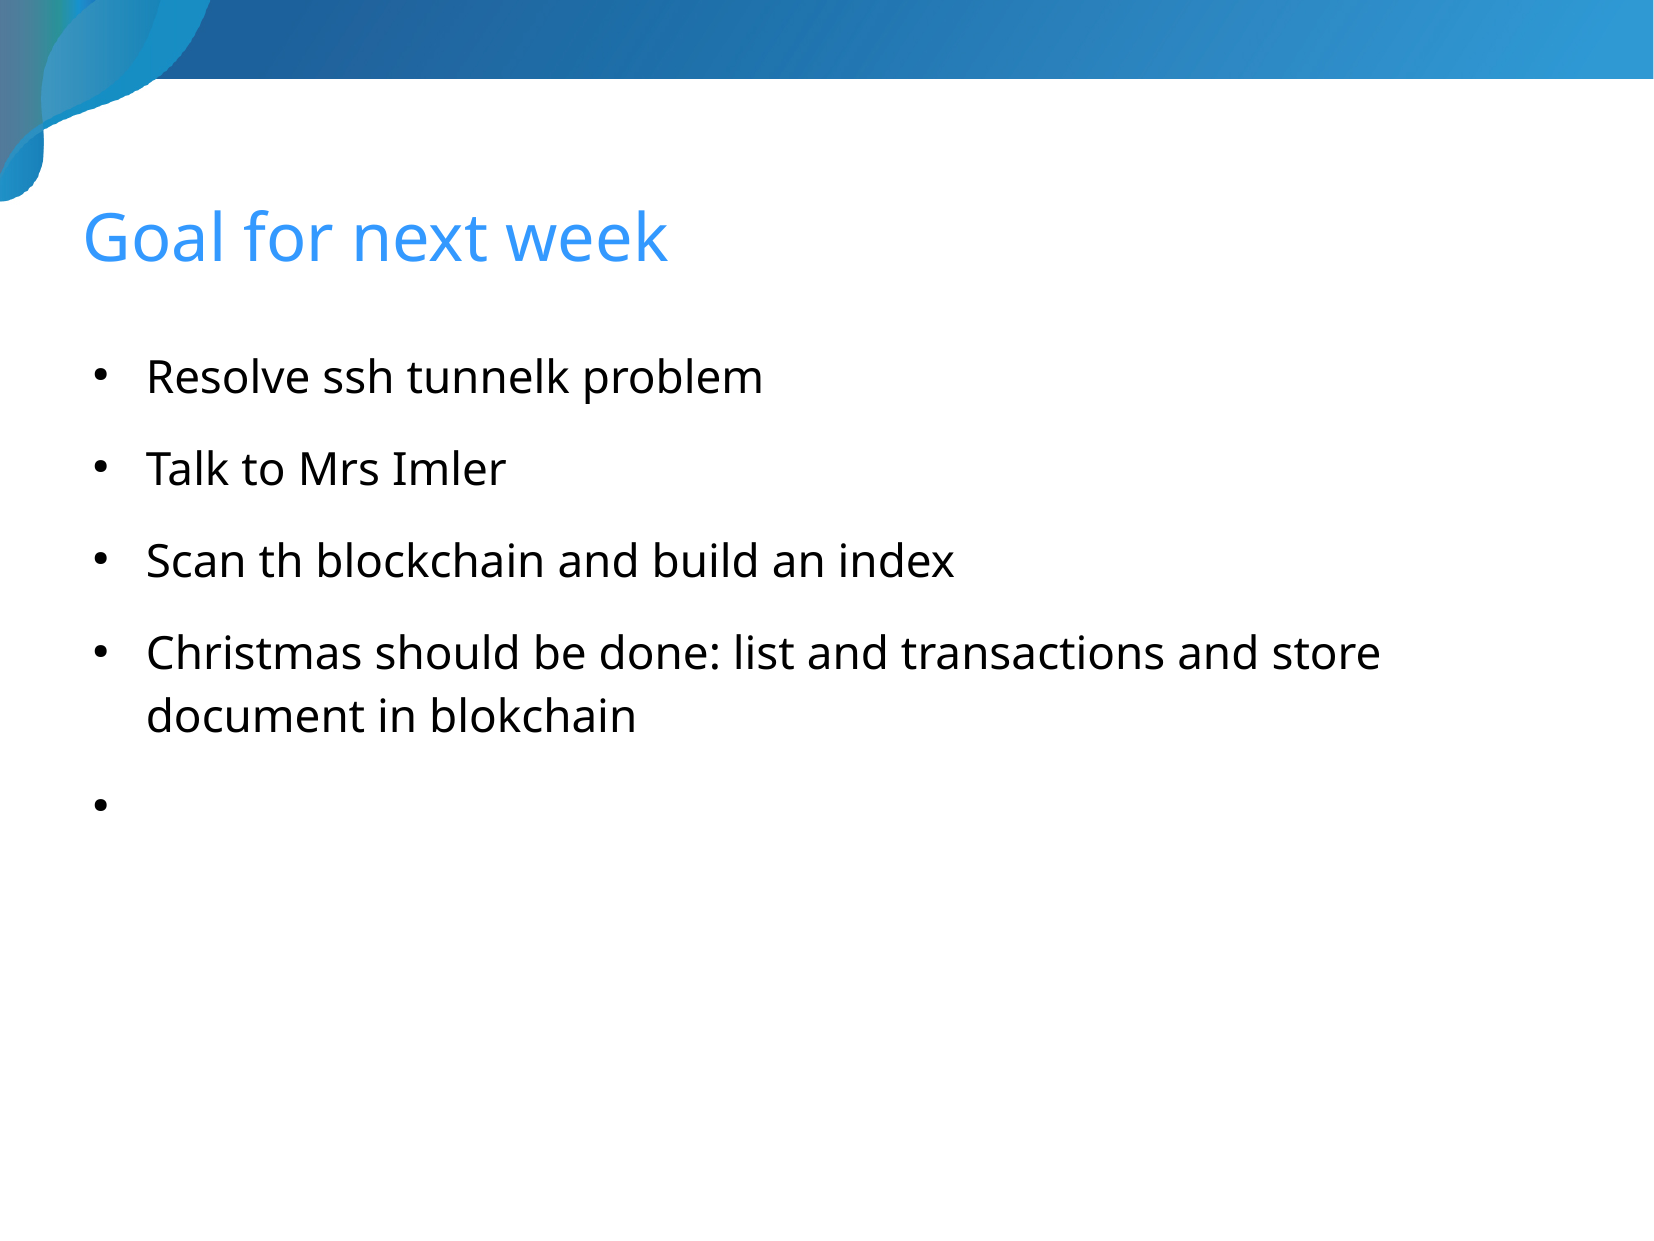

# Goal for next week
Resolve ssh tunnelk problem
Talk to Mrs Imler
Scan th blockchain and build an index
Christmas should be done: list and transactions and store document in blokchain